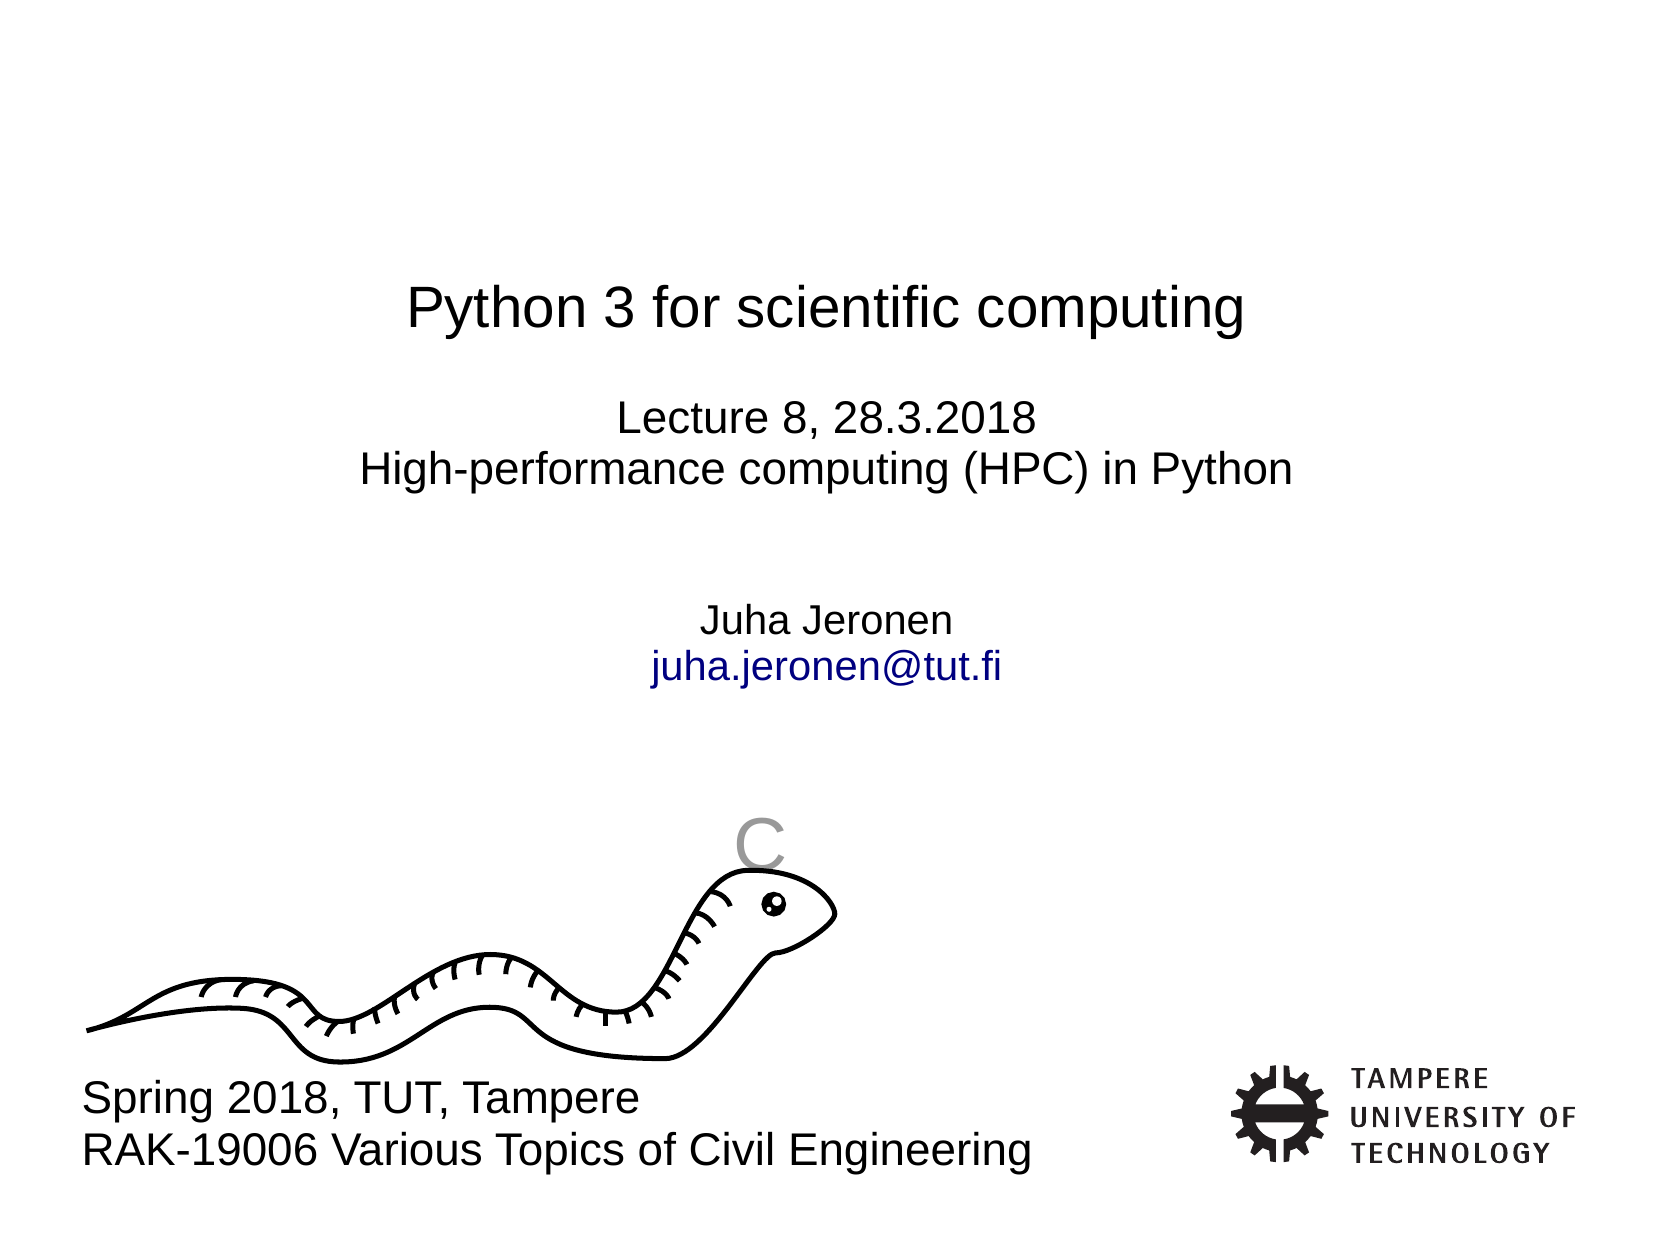

# Python 3 for scientific computing
Lecture 8, 28.3.2018
High-performance computing (HPC) in Python
Juha Jeronen
juha.jeronen@tut.fi
C
Spring 2018, TUT, Tampere
RAK-19006 Various Topics of Civil Engineering